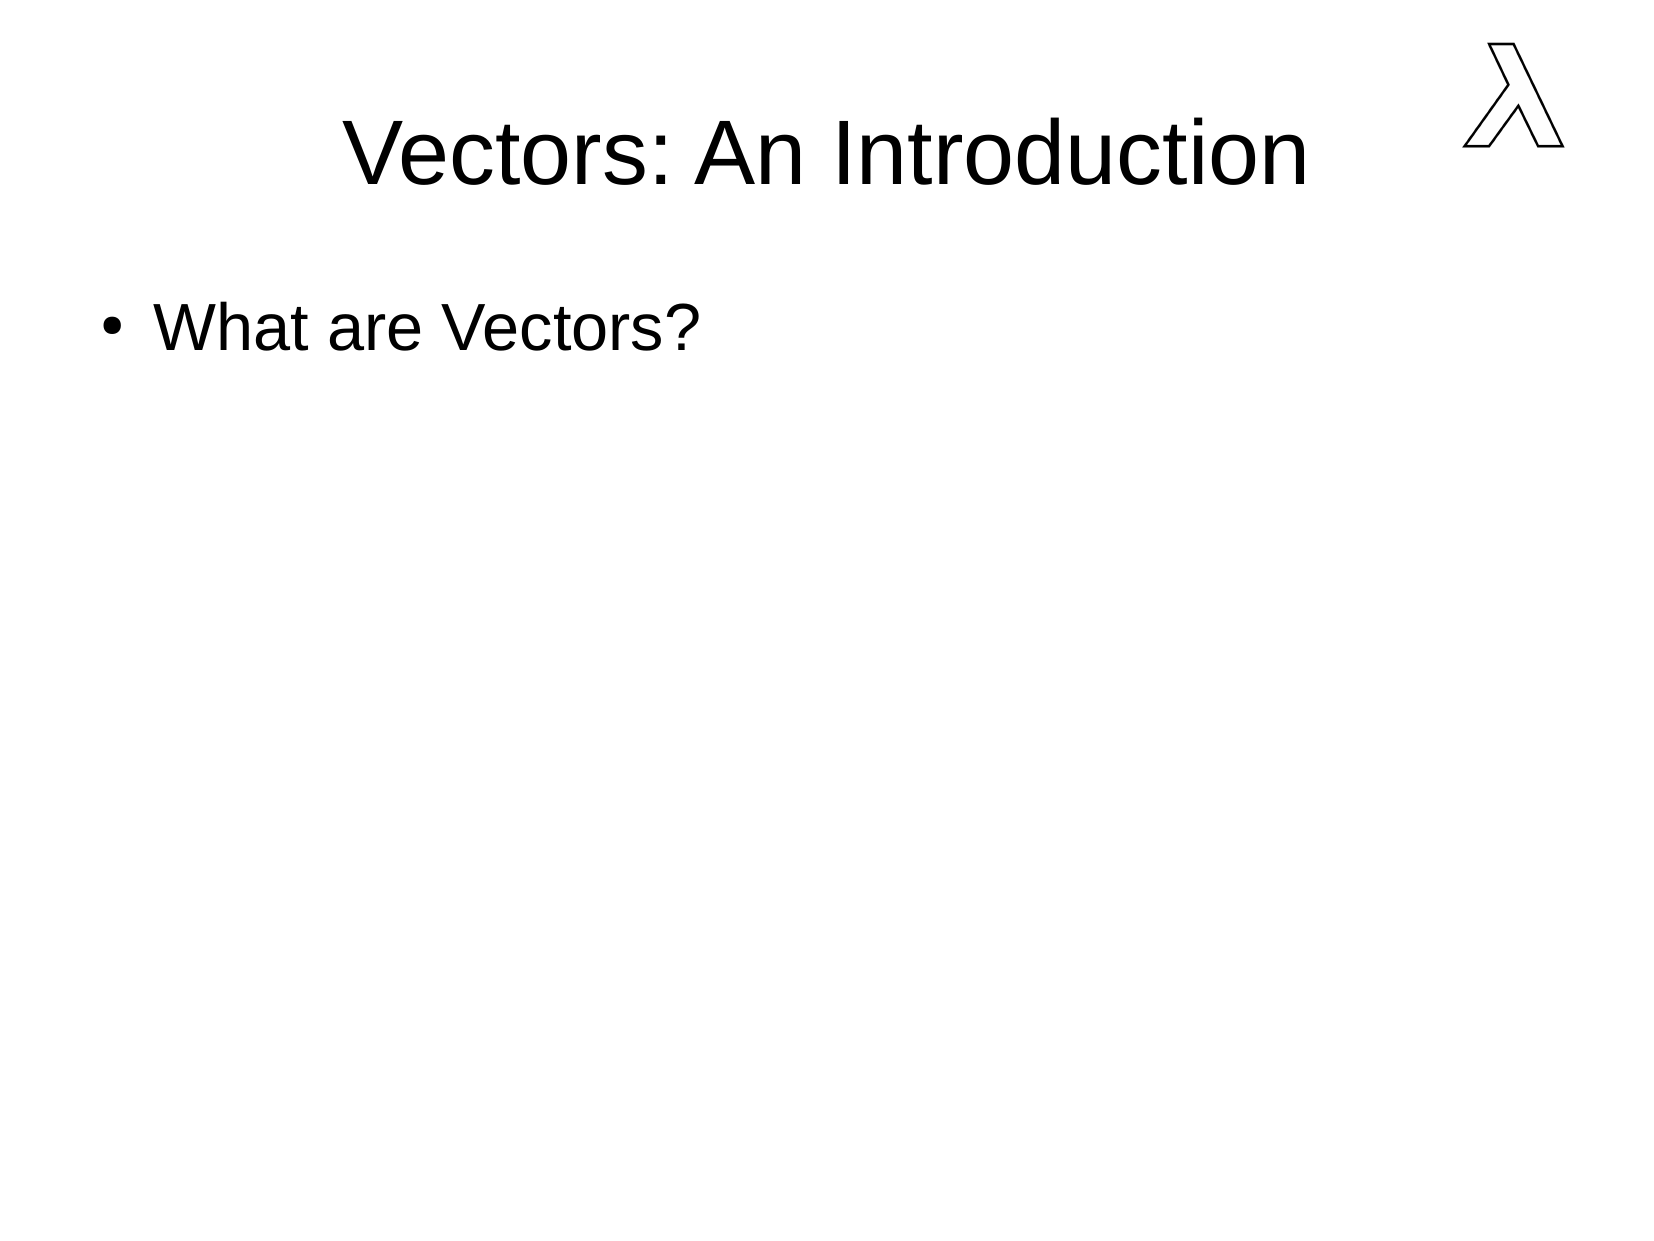

# Vectors: An Introduction
What are Vectors?